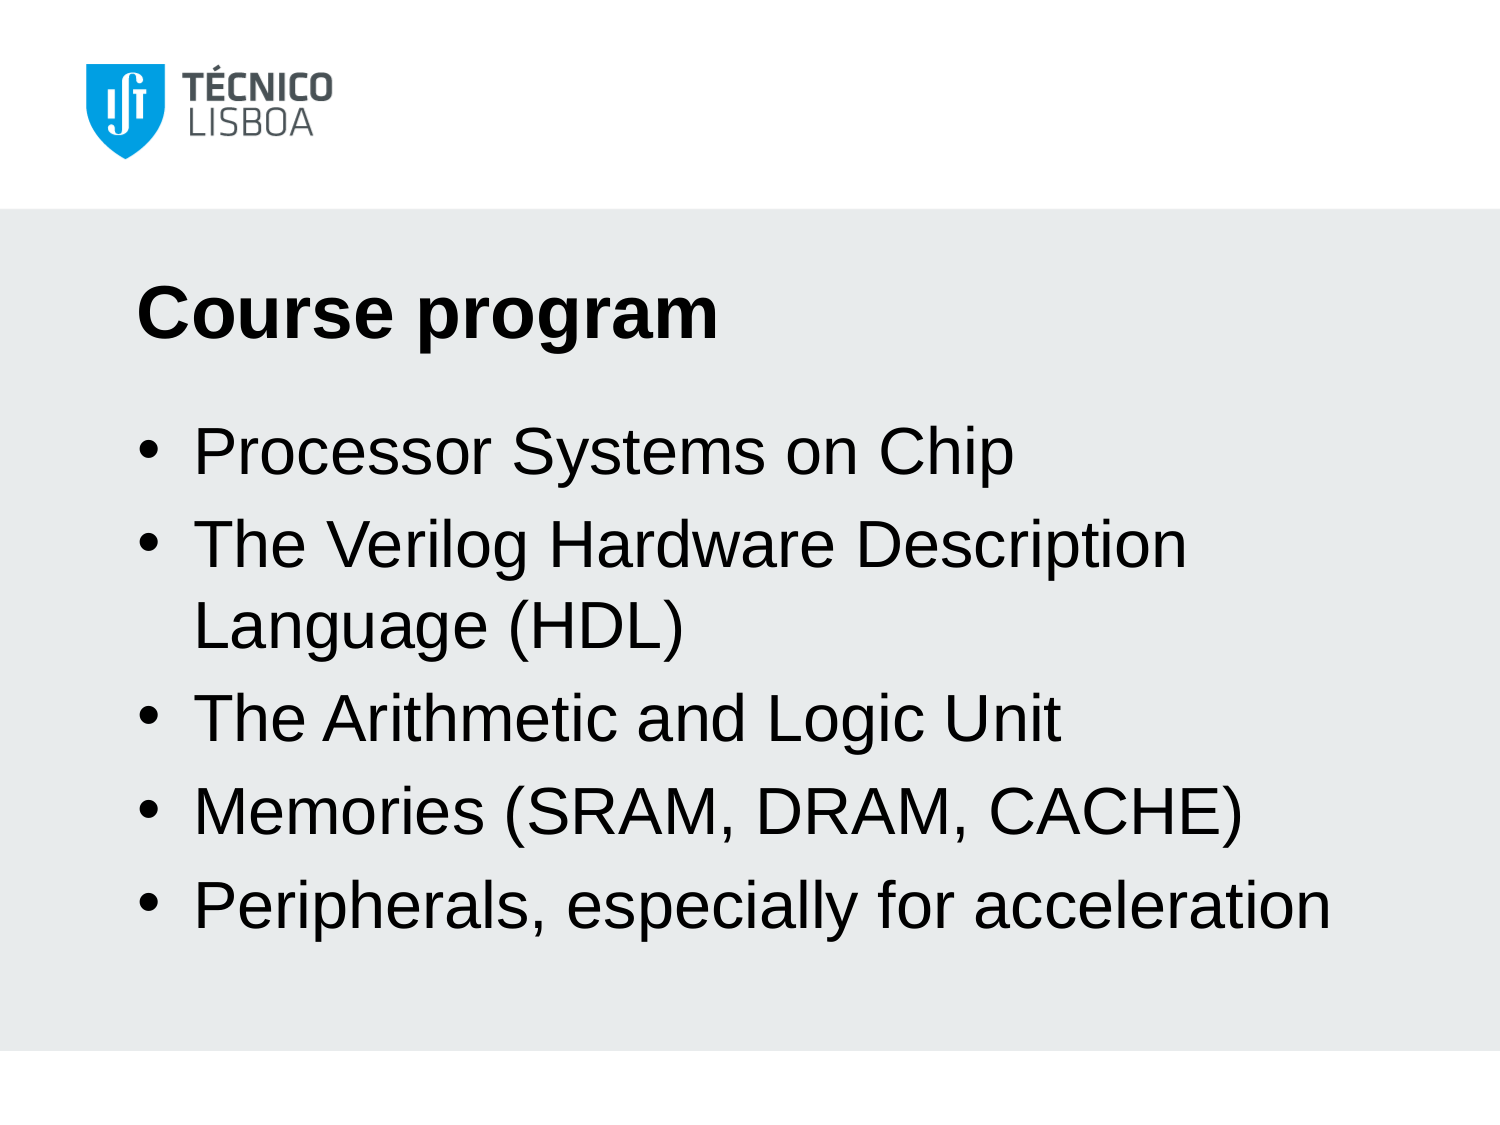

# Course program
Processor Systems on Chip
The Verilog Hardware Description Language (HDL)
The Arithmetic and Logic Unit
Memories (SRAM, DRAM, CACHE)
Peripherals, especially for acceleration